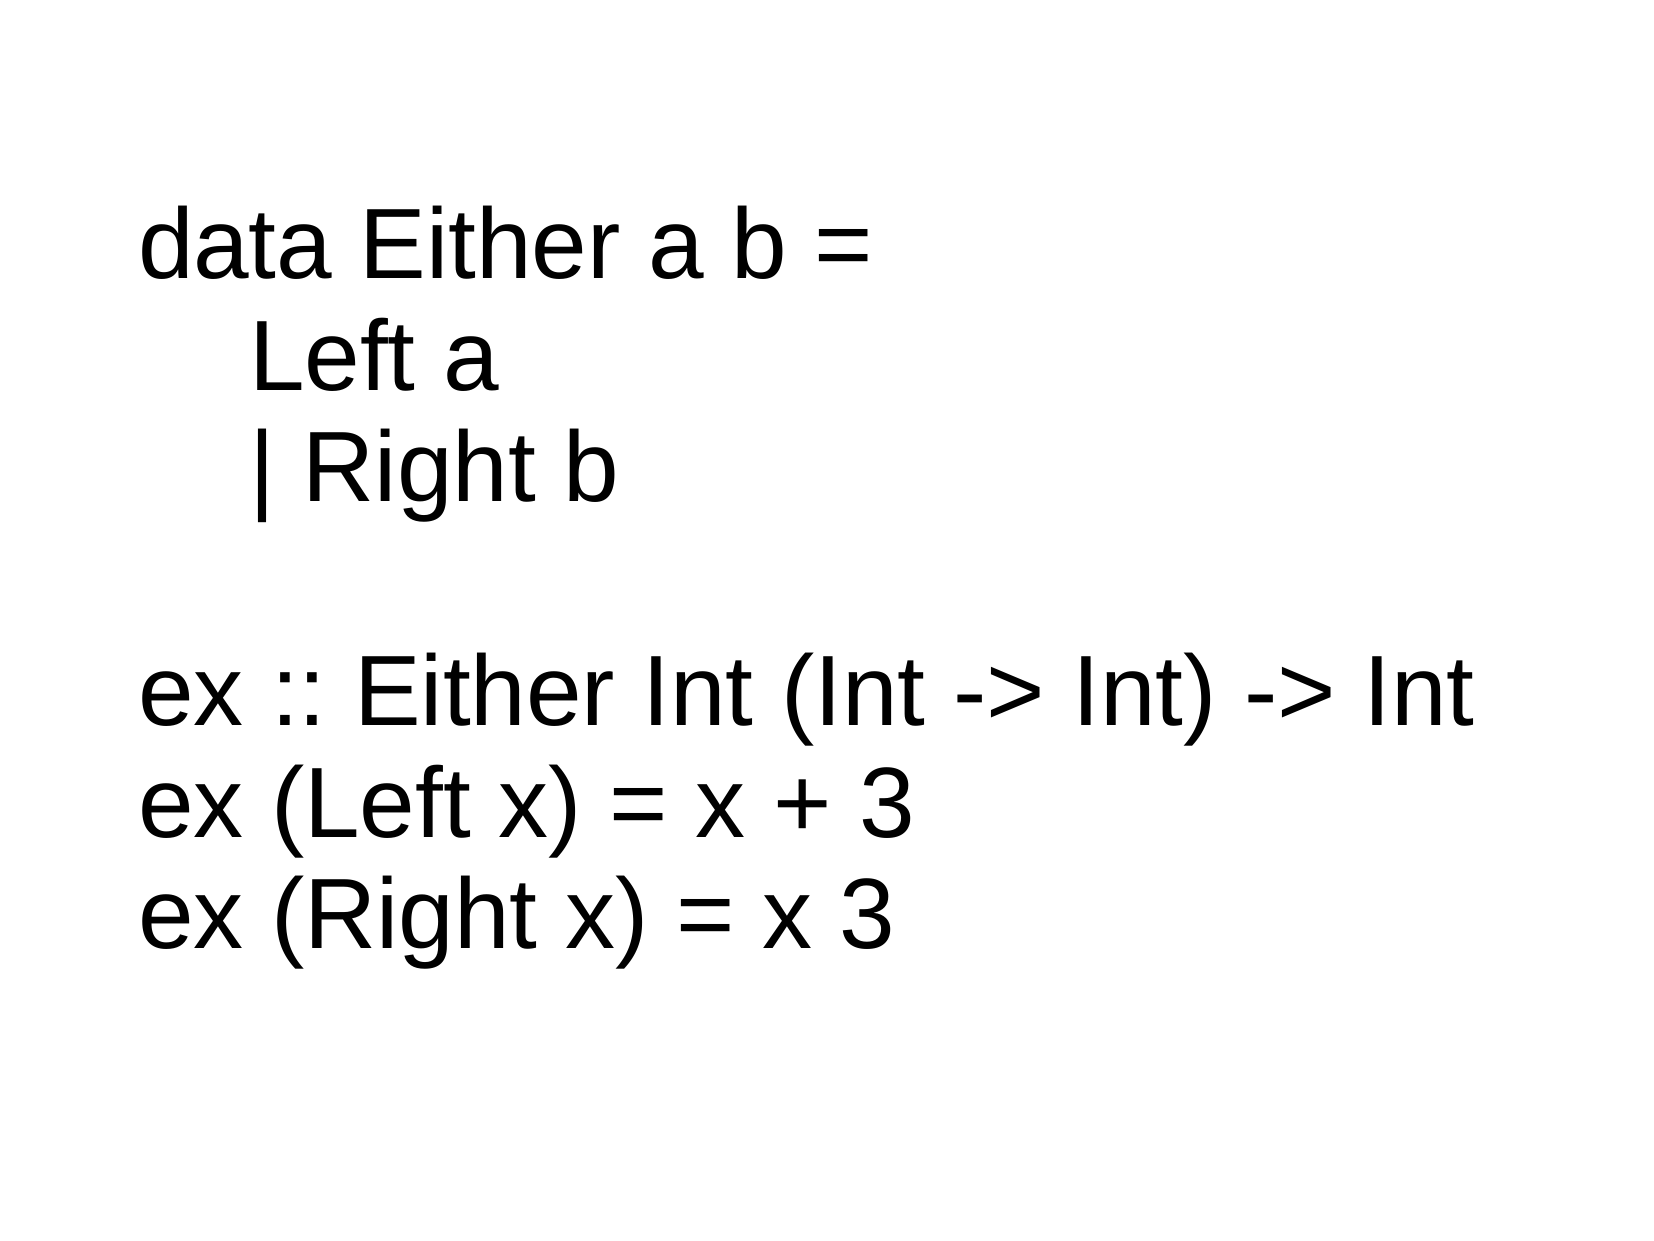

# data Either a b =
 Left a
 | Right b
 ex :: Either Int (Int -> Int) -> Int
 ex (Left x) = x + 3
 ex (Right x) = x 3